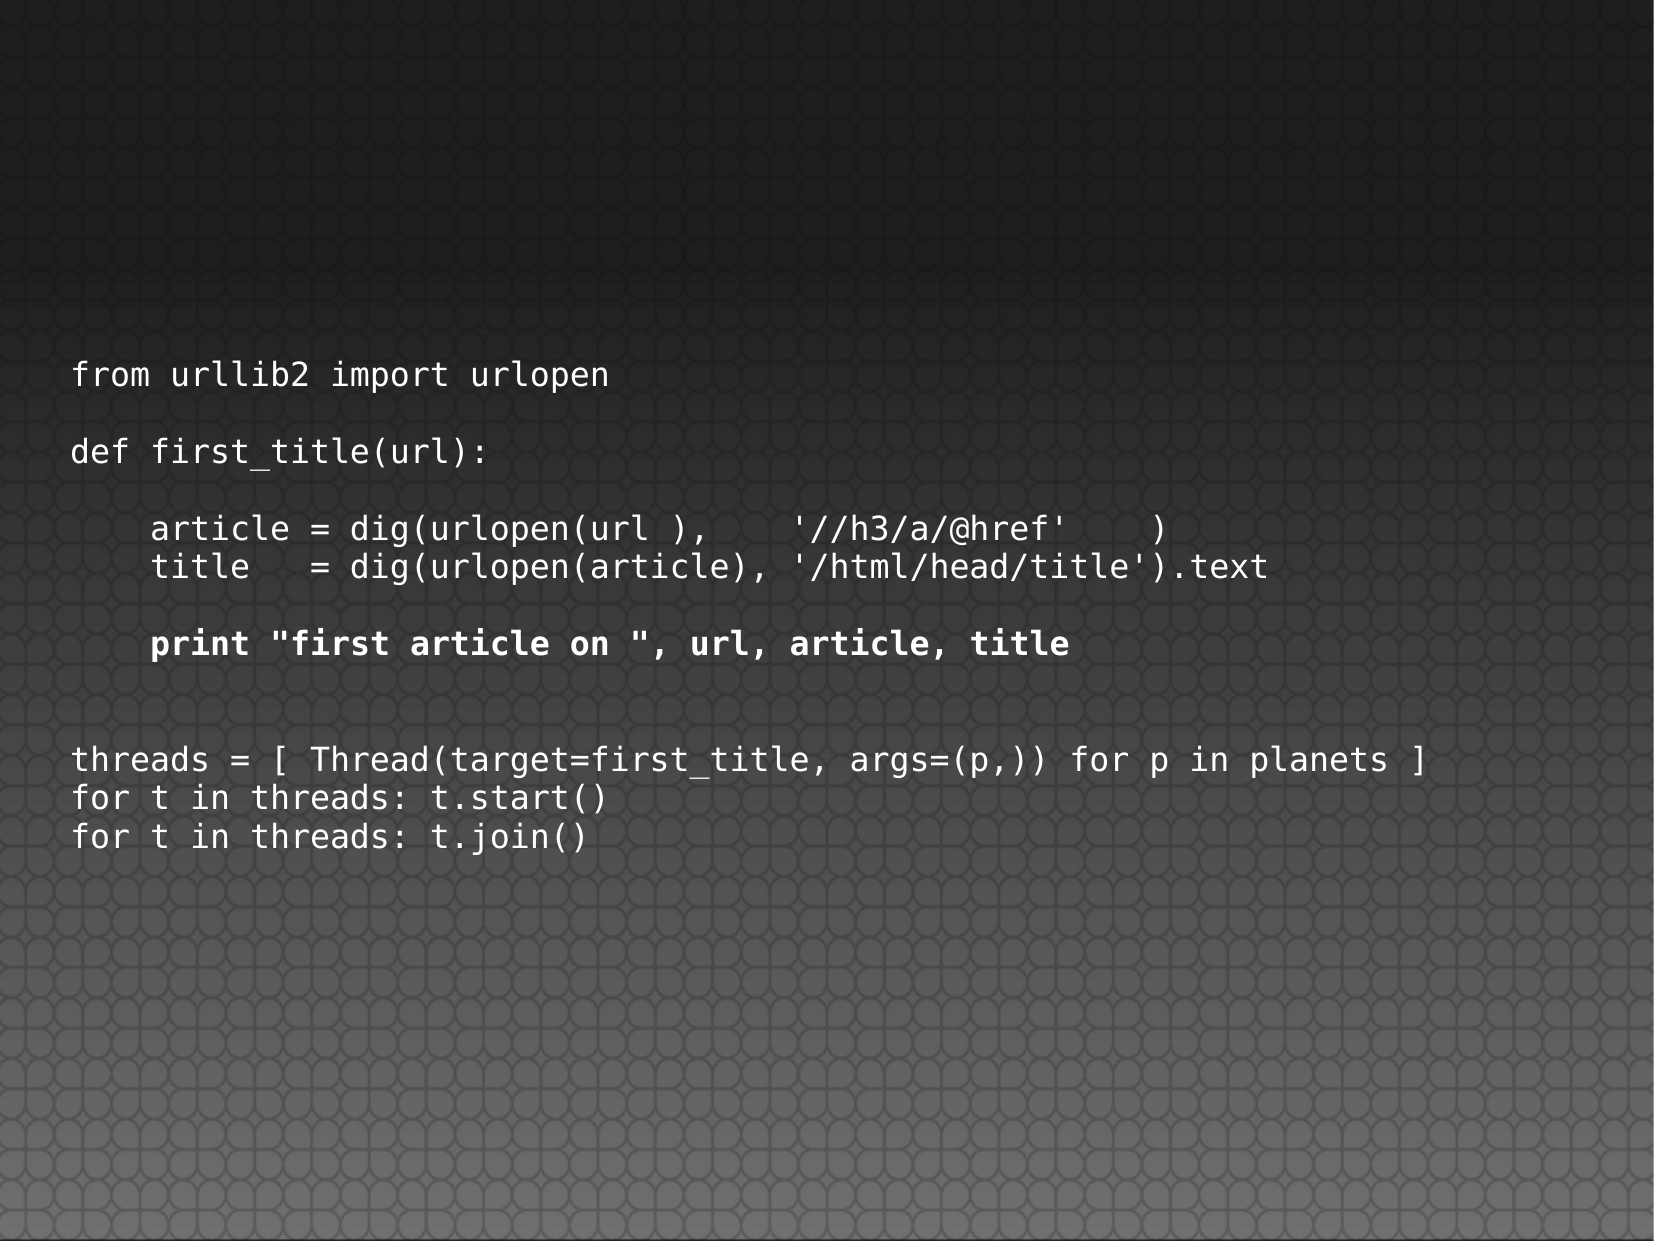

# from urllib2 import urlopen def first_title(url): article = dig(urlopen(url ), '//h3/a/@href' ) title = dig(urlopen(article), '/html/head/title').text print "first article on ", url, article, title threads = [ Thread(target=first_title, args=(p,)) for p in planets ] for t in threads: t.start() for t in threads: t.join()